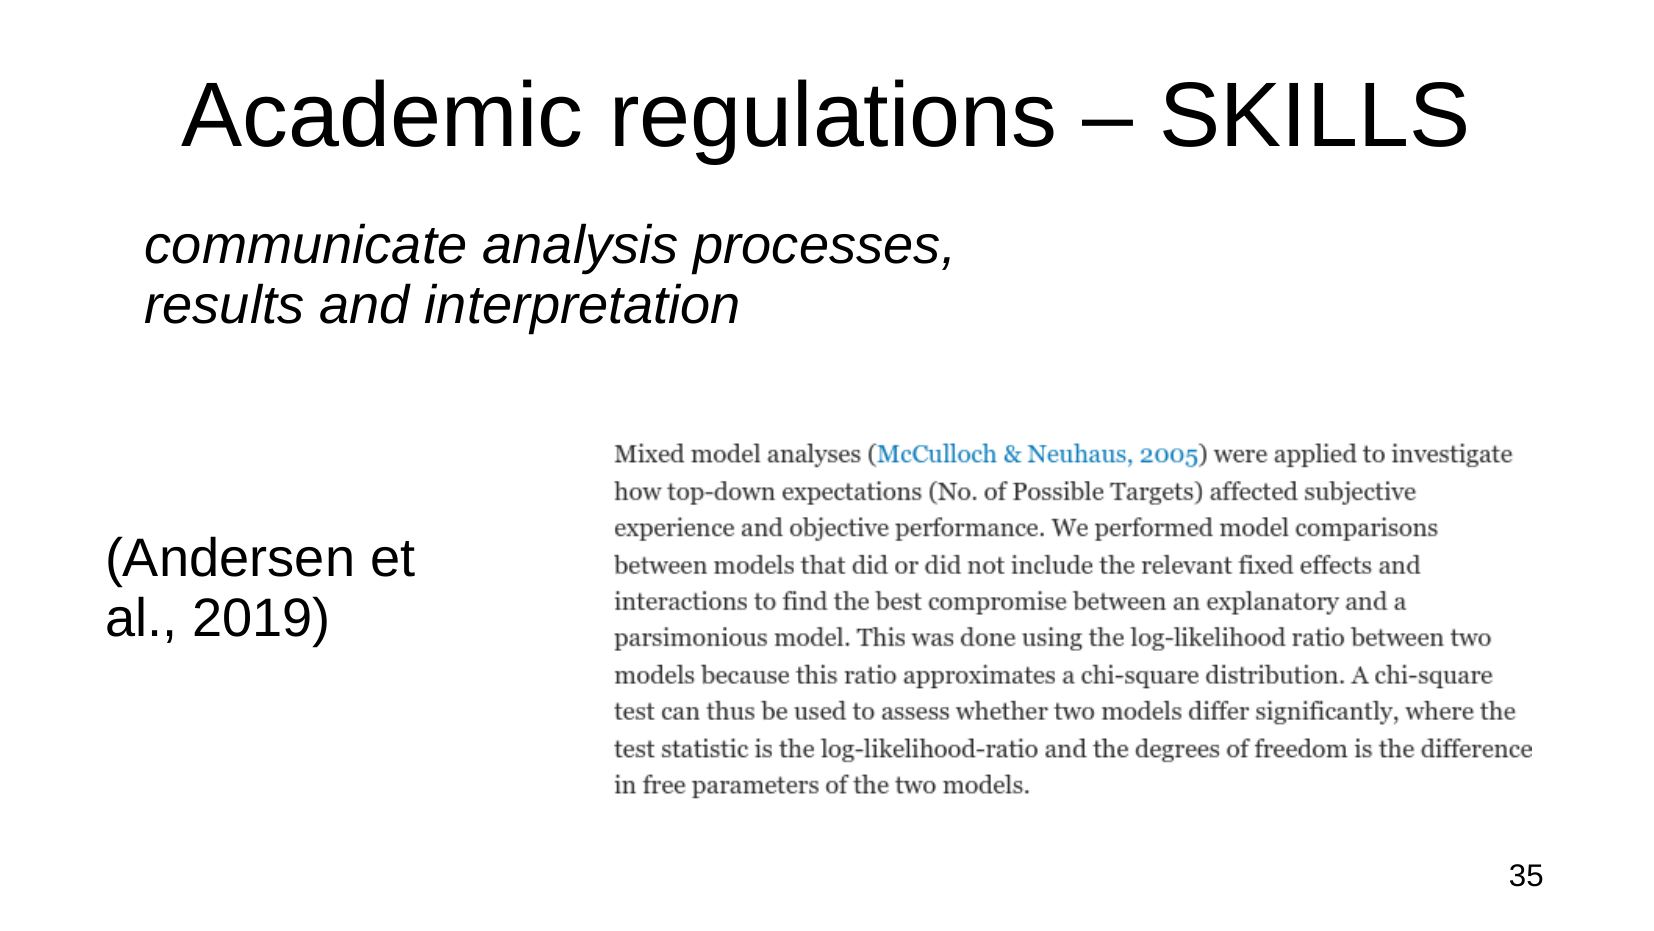

# Academic regulations – SKILLS
communicate analysis processes, results and interpretation
(Andersen et al., 2019)